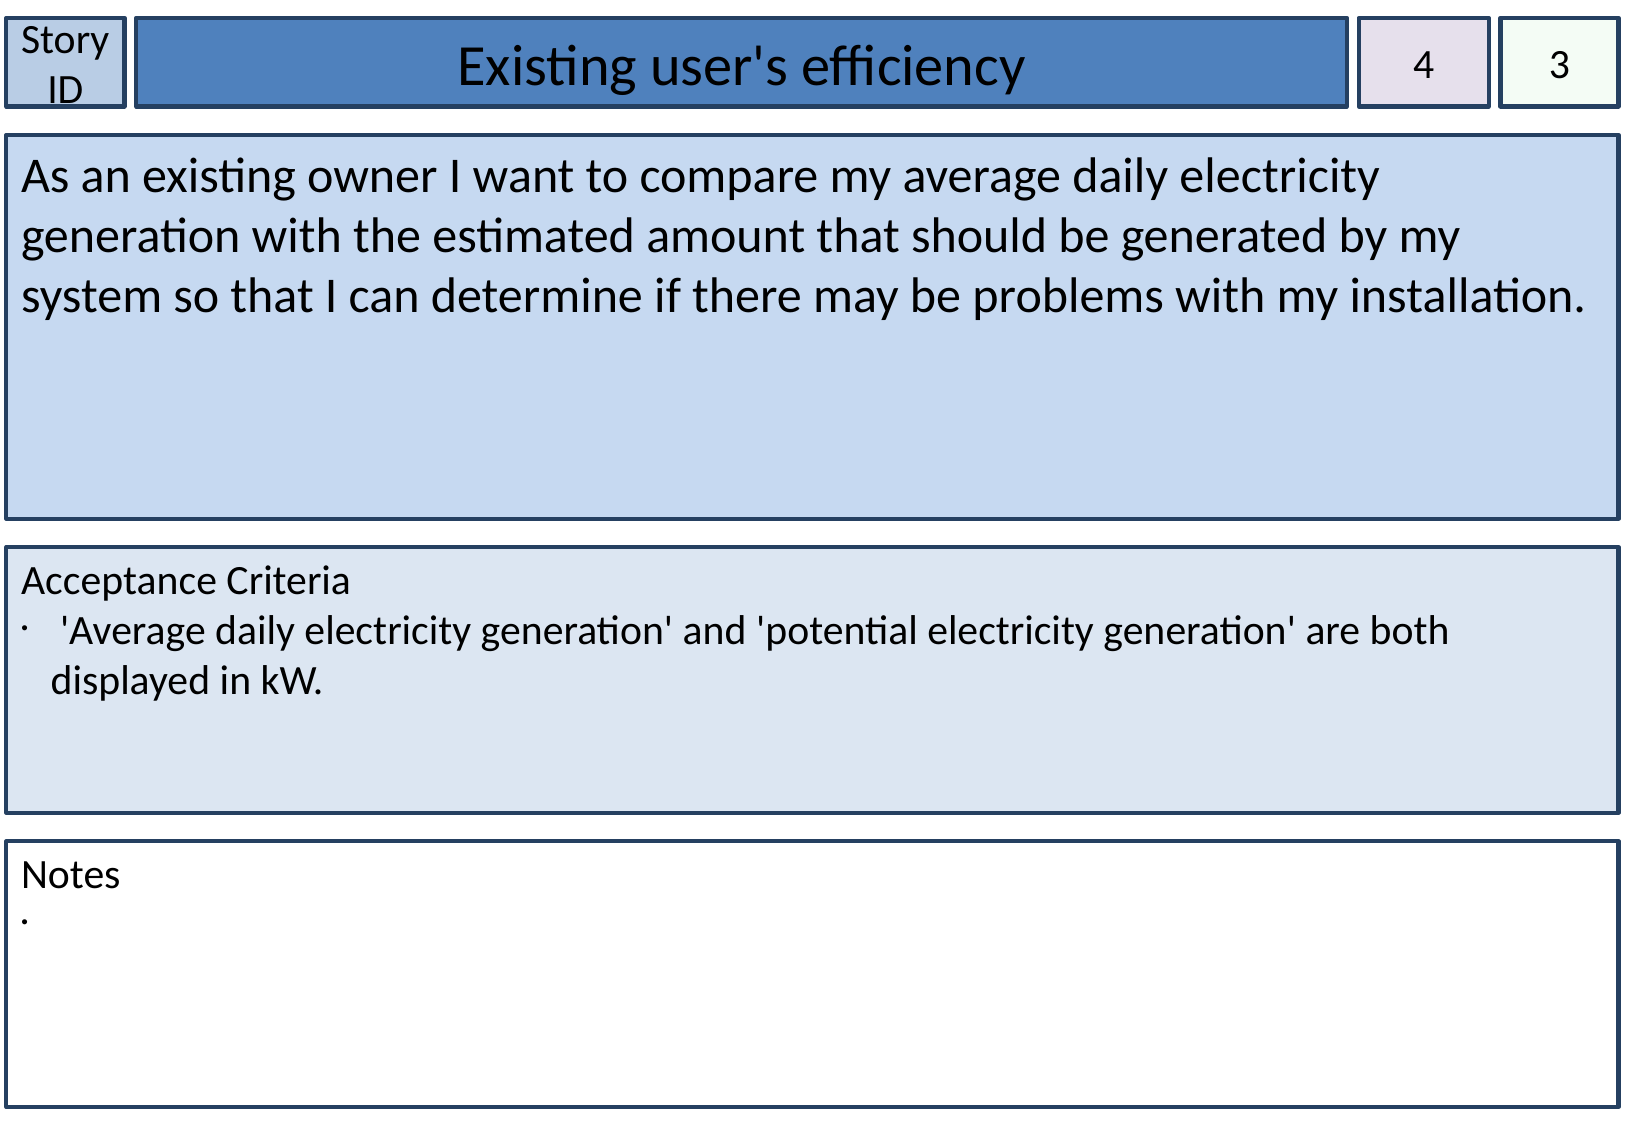

Story ID
Existing user's efficiency
4
3
As an existing owner I want to compare my average daily electricity generation with the estimated amount that should be generated by my system so that I can determine if there may be problems with my installation.
Acceptance Criteria
 'Average daily electricity generation' and 'potential electricity generation' are both displayed in kW.
Notes